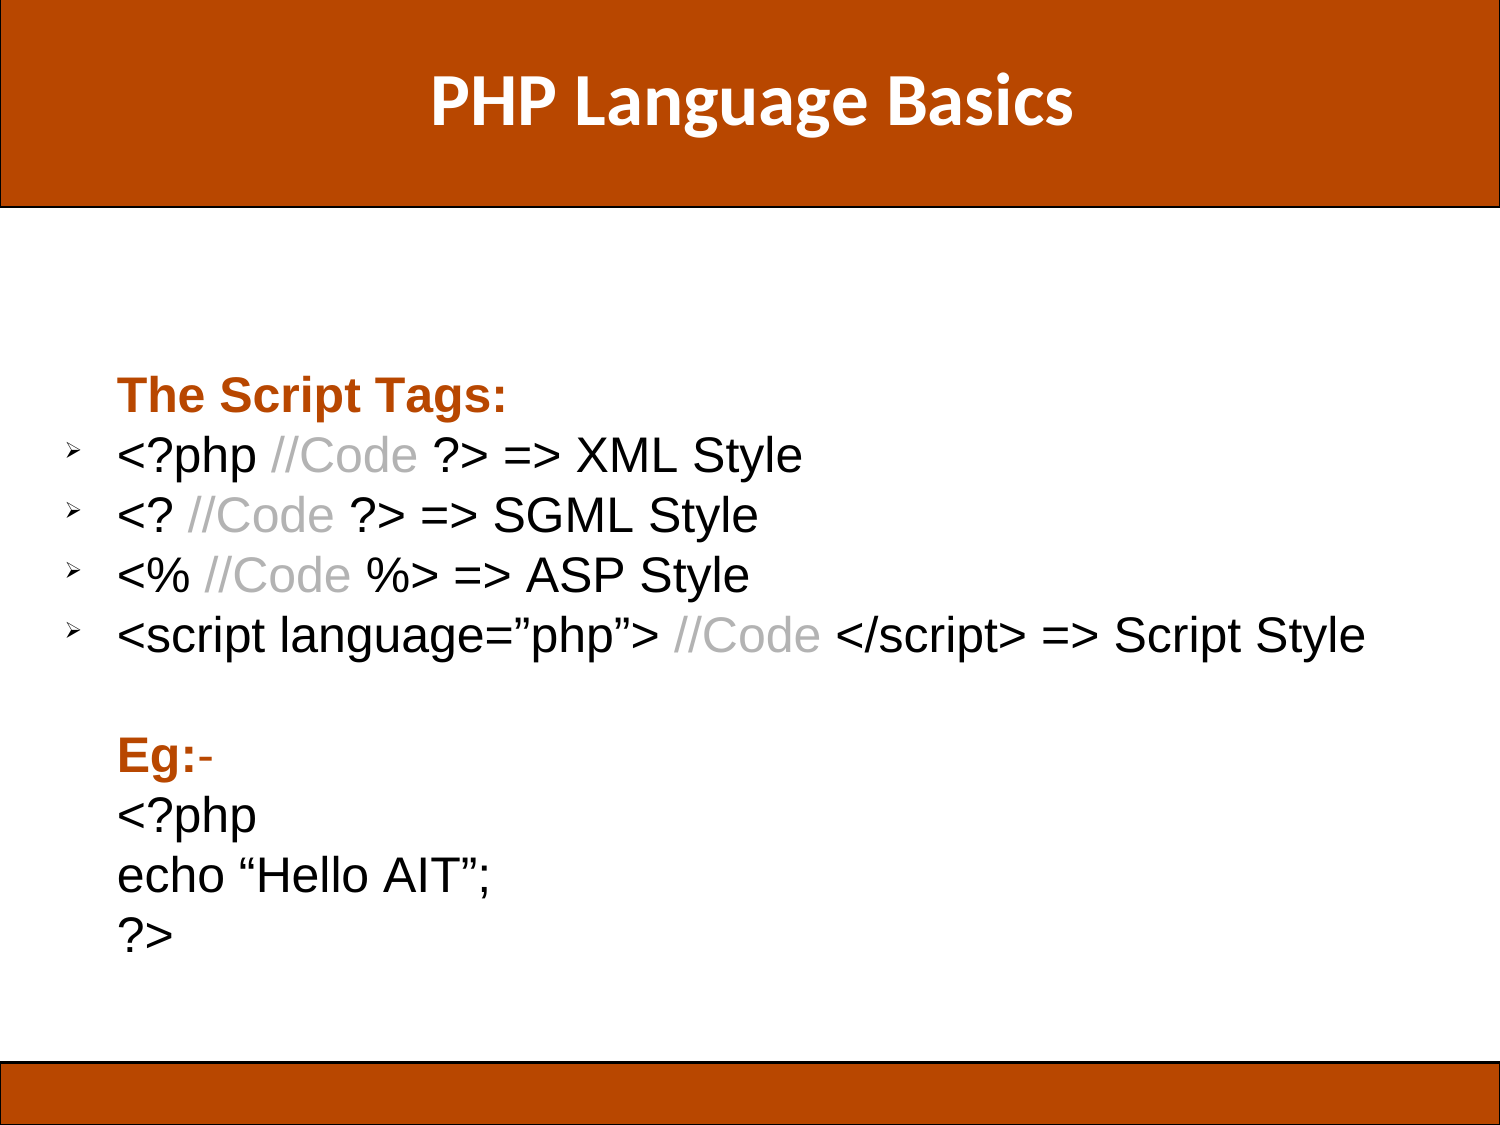

PHP Language Basics
#
The Script Tags:
<?php //Code ?> => XML Style
<? //Code ?> => SGML Style
<% //Code %> => ASP Style
<script language=”php”> //Code </script> => Script Style
Eg:-
<?php
echo “Hello AIT”;
?>